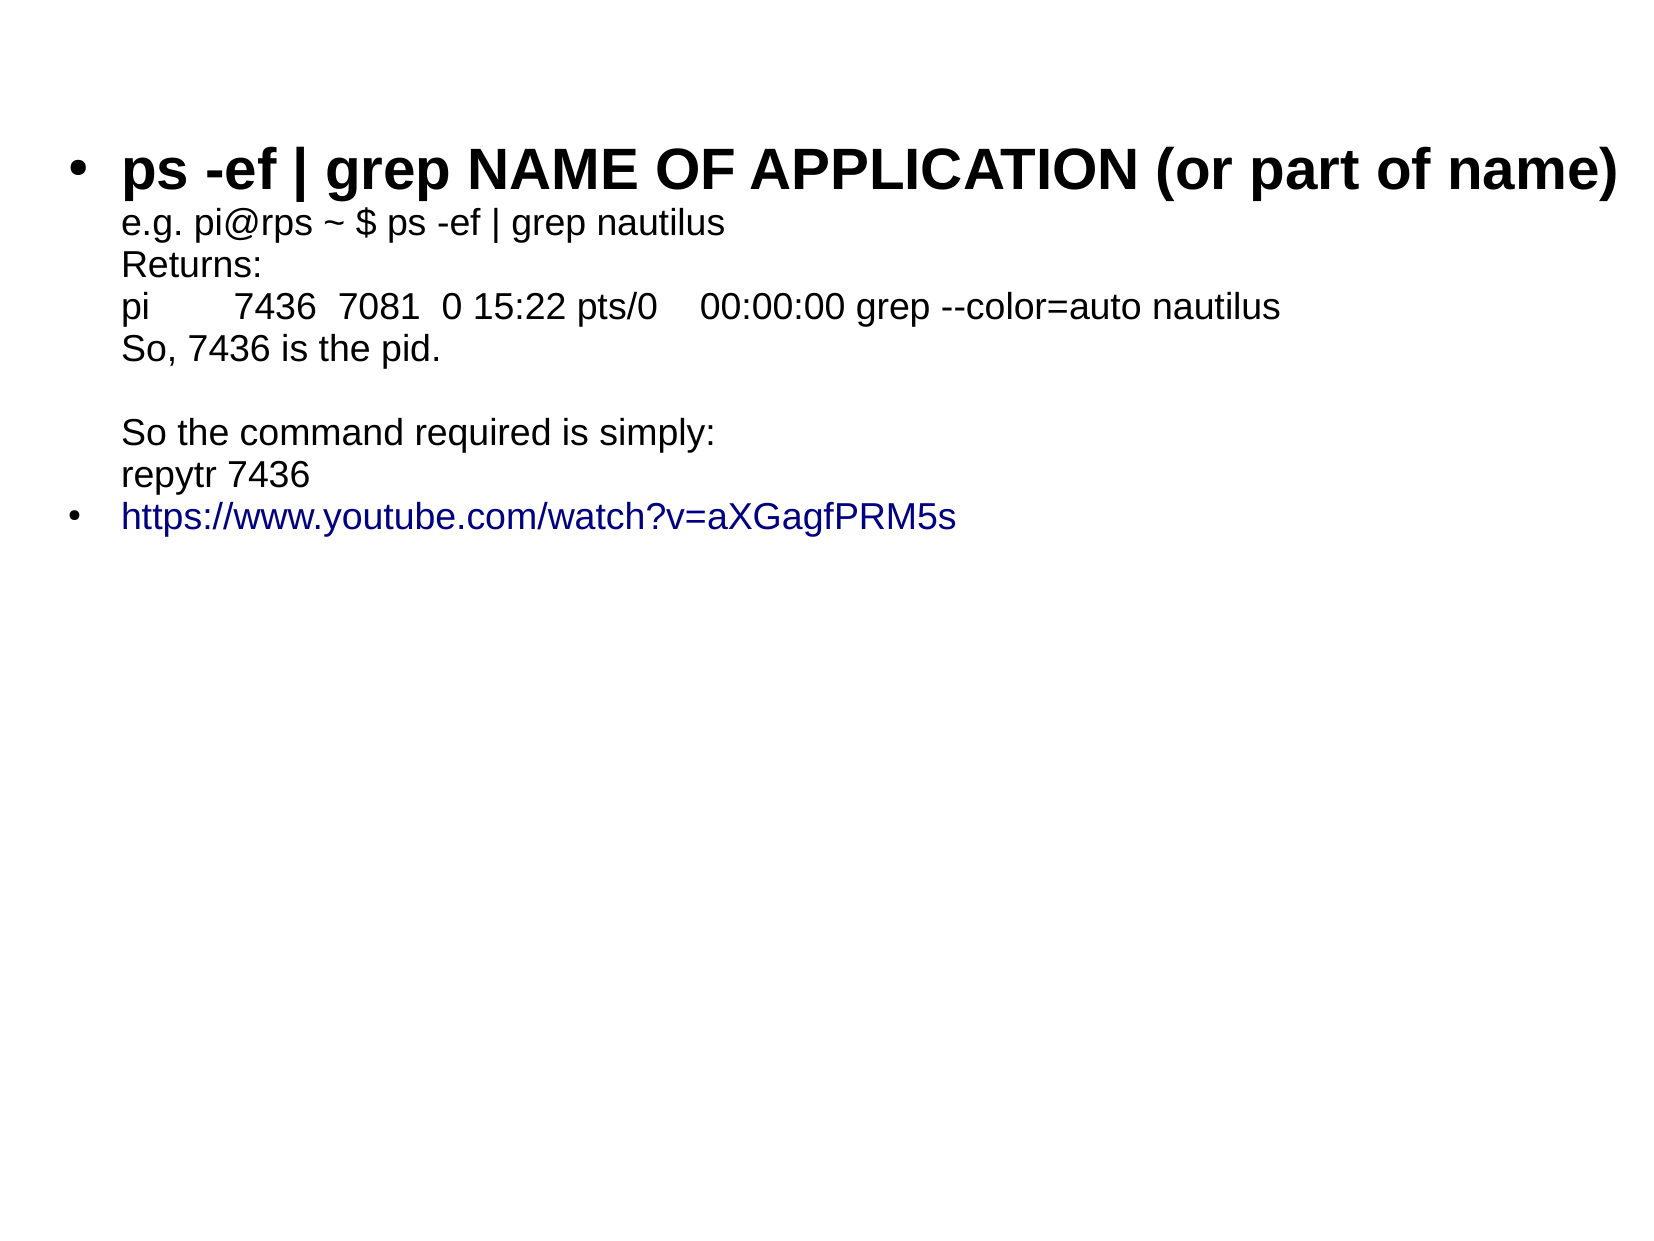

ps -ef | grep NAME OF APPLICATION (or part of name)
e.g. pi@rps ~ $ ps -ef | grep nautilus
Returns:
pi 7436 7081 0 15:22 pts/0 00:00:00 grep --color=auto nautilus
So, 7436 is the pid.
So the command required is simply:
repytr 7436
https://www.youtube.com/watch?v=aXGagfPRM5s